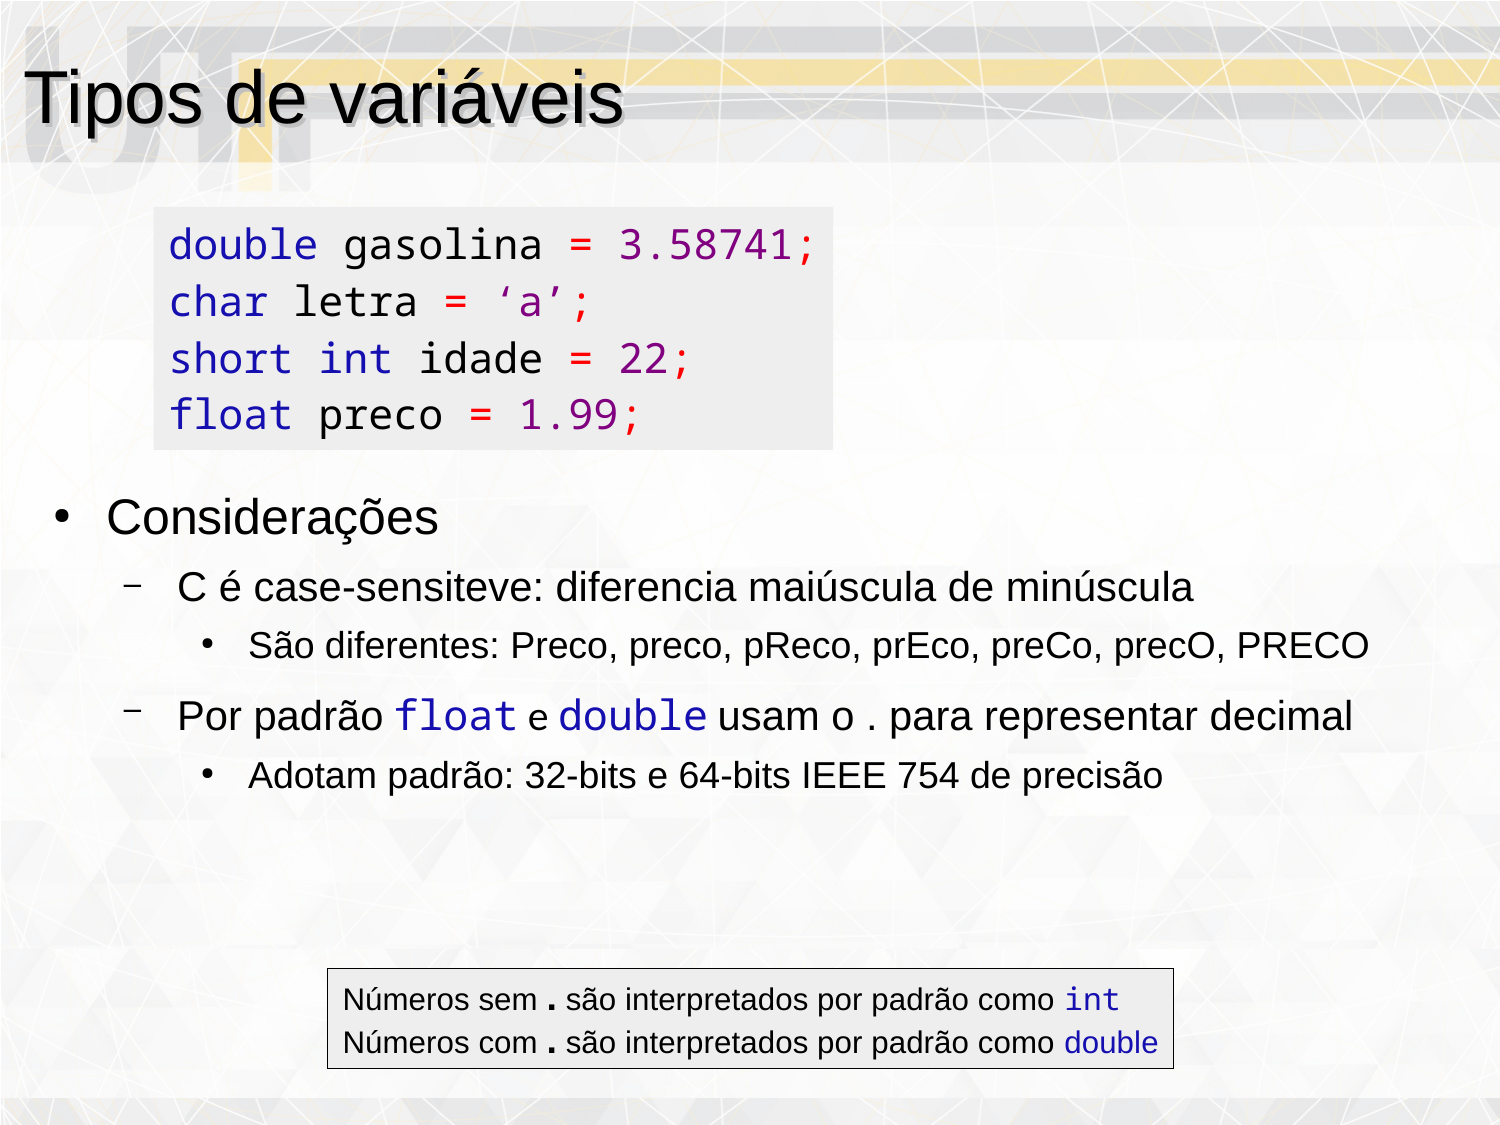

# Tipos de variáveis
double gasolina = 3.58741;
char letra = ‘a’;
short int idade = 22;
float preco = 1.99;
Considerações
C é case-sensiteve: diferencia maiúscula de minúscula
São diferentes: Preco, preco, pReco, prEco, preCo, precO, PRECO
Por padrão float e double usam o . para representar decimal
Adotam padrão: 32-bits e 64-bits IEEE 754 de precisão
Números sem . são interpretados por padrão como int
Números com . são interpretados por padrão como double